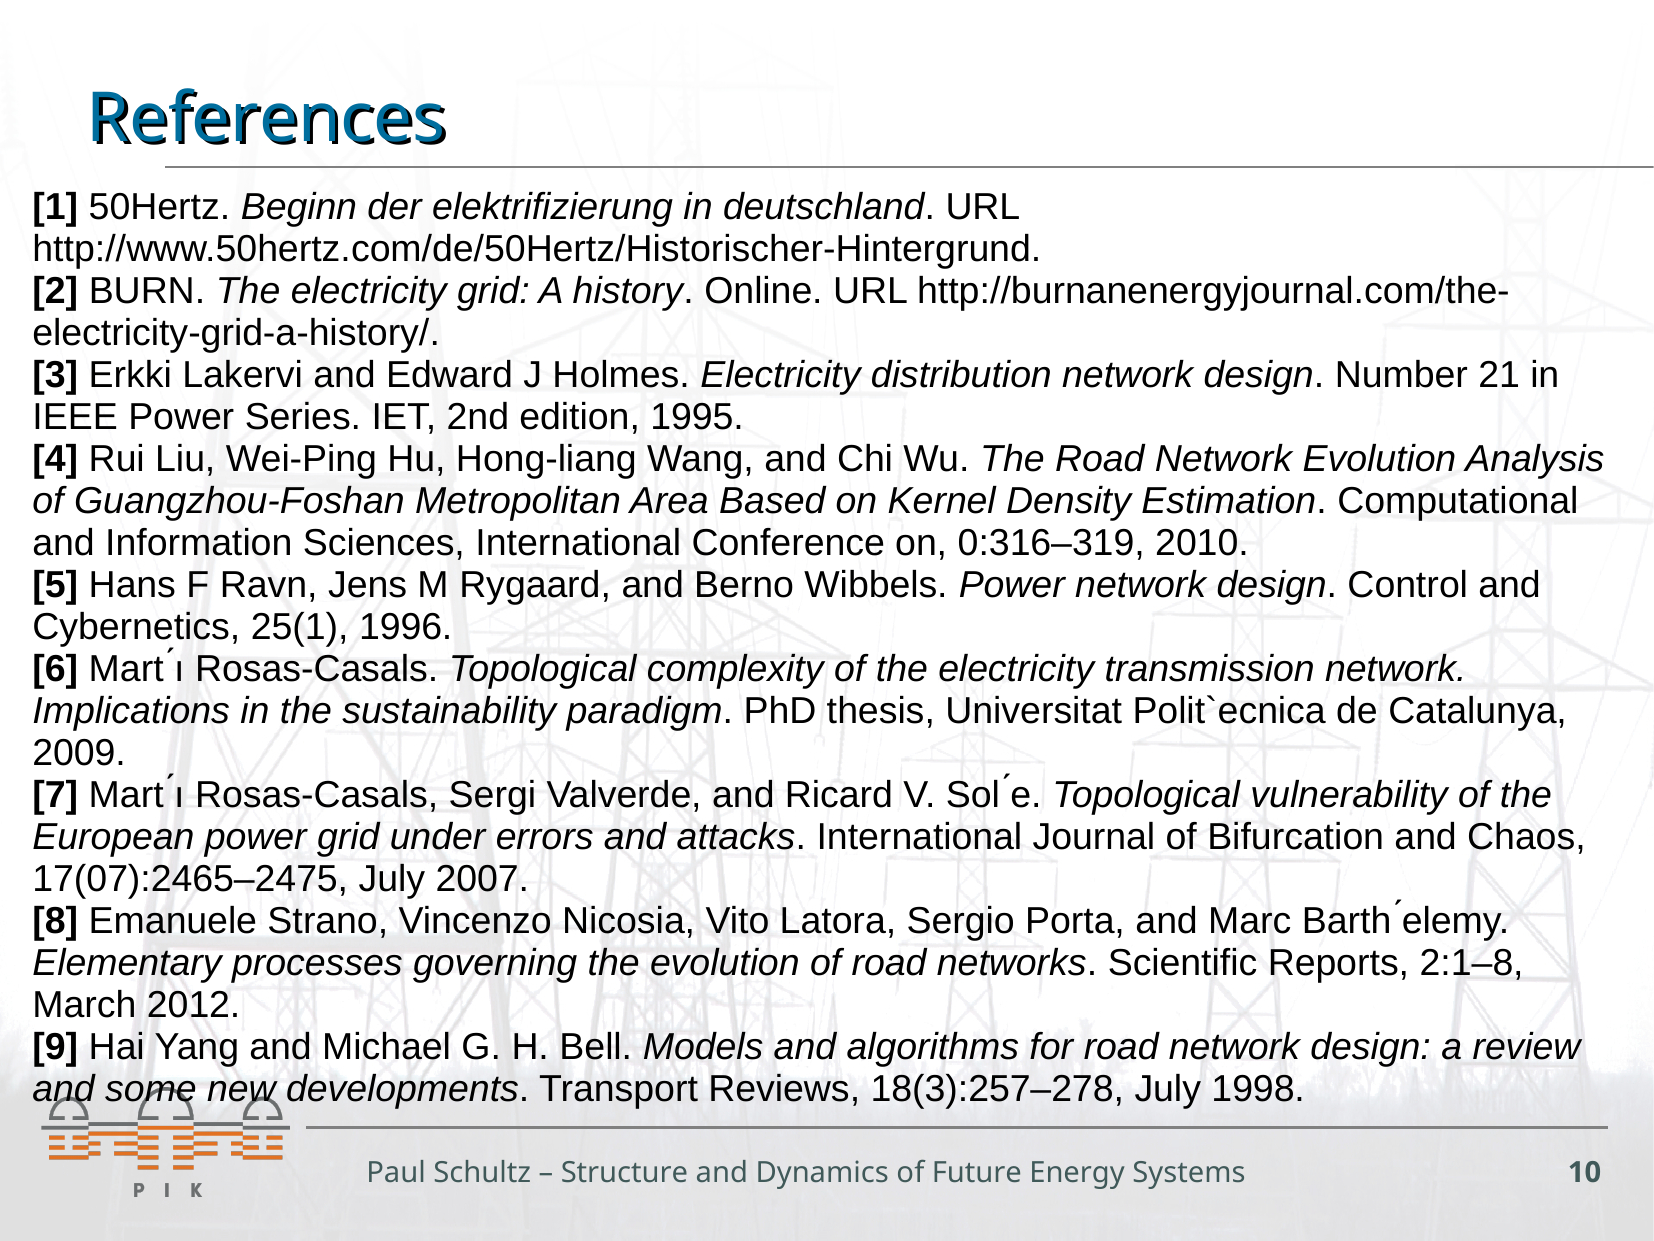

# References
[1] 50Hertz. Beginn der elektrifizierung in deutschland. URL http://www.50hertz.com/de/50Hertz/Historischer-Hintergrund.
[2] BURN. The electricity grid: A history. Online. URL http://burnanenergyjournal.com/the-electricity-grid-a-history/.
[3] Erkki Lakervi and Edward J Holmes. Electricity distribution network design. Number 21 in IEEE Power Series. IET, 2nd edition, 1995.
[4] Rui Liu, Wei-Ping Hu, Hong-liang Wang, and Chi Wu. The Road Network Evolution Analysis of Guangzhou-Foshan Metropolitan Area Based on Kernel Density Estimation. Computational and Information Sciences, International Conference on, 0:316–319, 2010.
[5] Hans F Ravn, Jens M Rygaard, and Berno Wibbels. Power network design. Control and Cybernetics, 25(1), 1996.
[6] Mart ́ı Rosas-Casals. Topological complexity of the electricity transmission network. Implications in the sustainability paradigm. PhD thesis, Universitat Polit`ecnica de Catalunya, 2009.
[7] Mart ́ı Rosas-Casals, Sergi Valverde, and Ricard V. Sol ́e. Topological vulnerability of the European power grid under errors and attacks. International Journal of Bifurcation and Chaos, 17(07):2465–2475, July 2007.
[8] Emanuele Strano, Vincenzo Nicosia, Vito Latora, Sergio Porta, and Marc Barth ́elemy. Elementary processes governing the evolution of road networks. Scientific Reports, 2:1–8, March 2012.
[9] Hai Yang and Michael G. H. Bell. Models and algorithms for road network design: a review and some new developments. Transport Reviews, 18(3):257–278, July 1998.
10